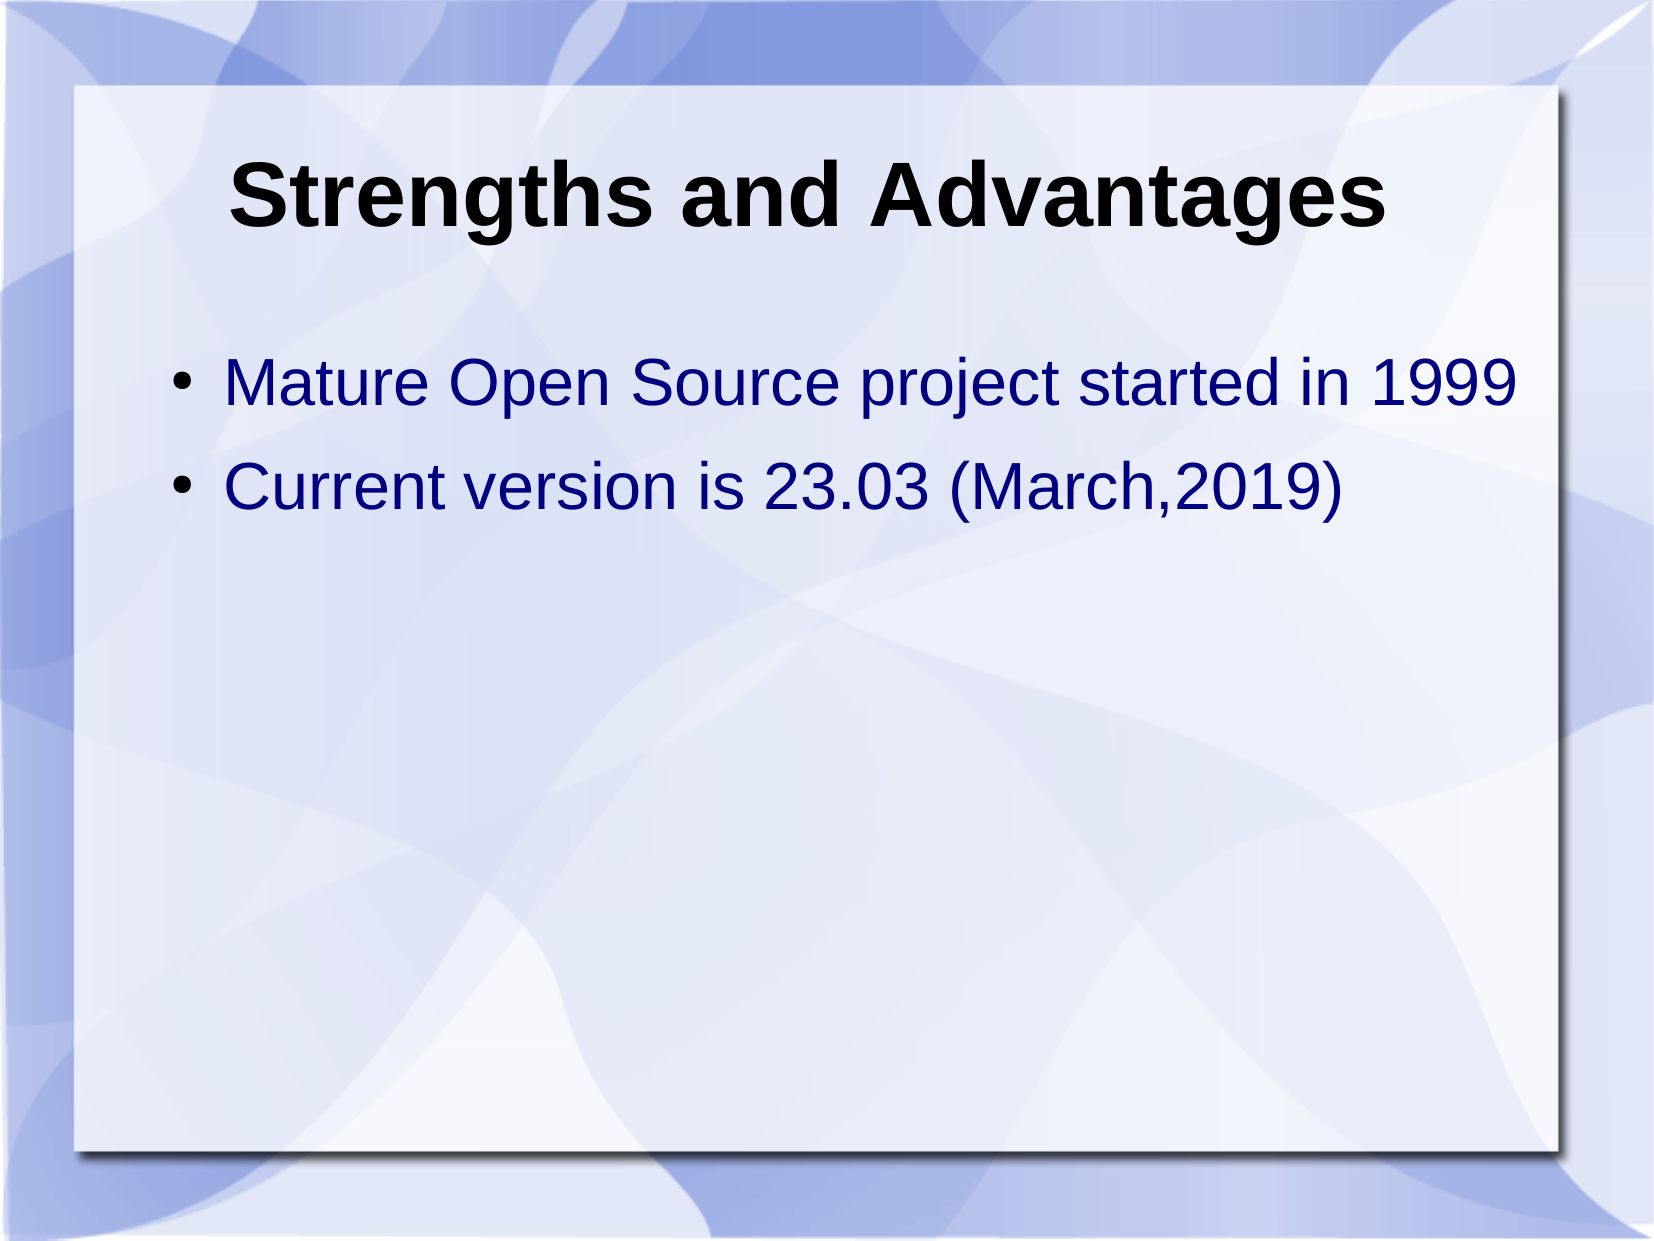

# Strengths and Advantages
Mature Open Source project started in 1999
Current version is 23.03 (March,2019)